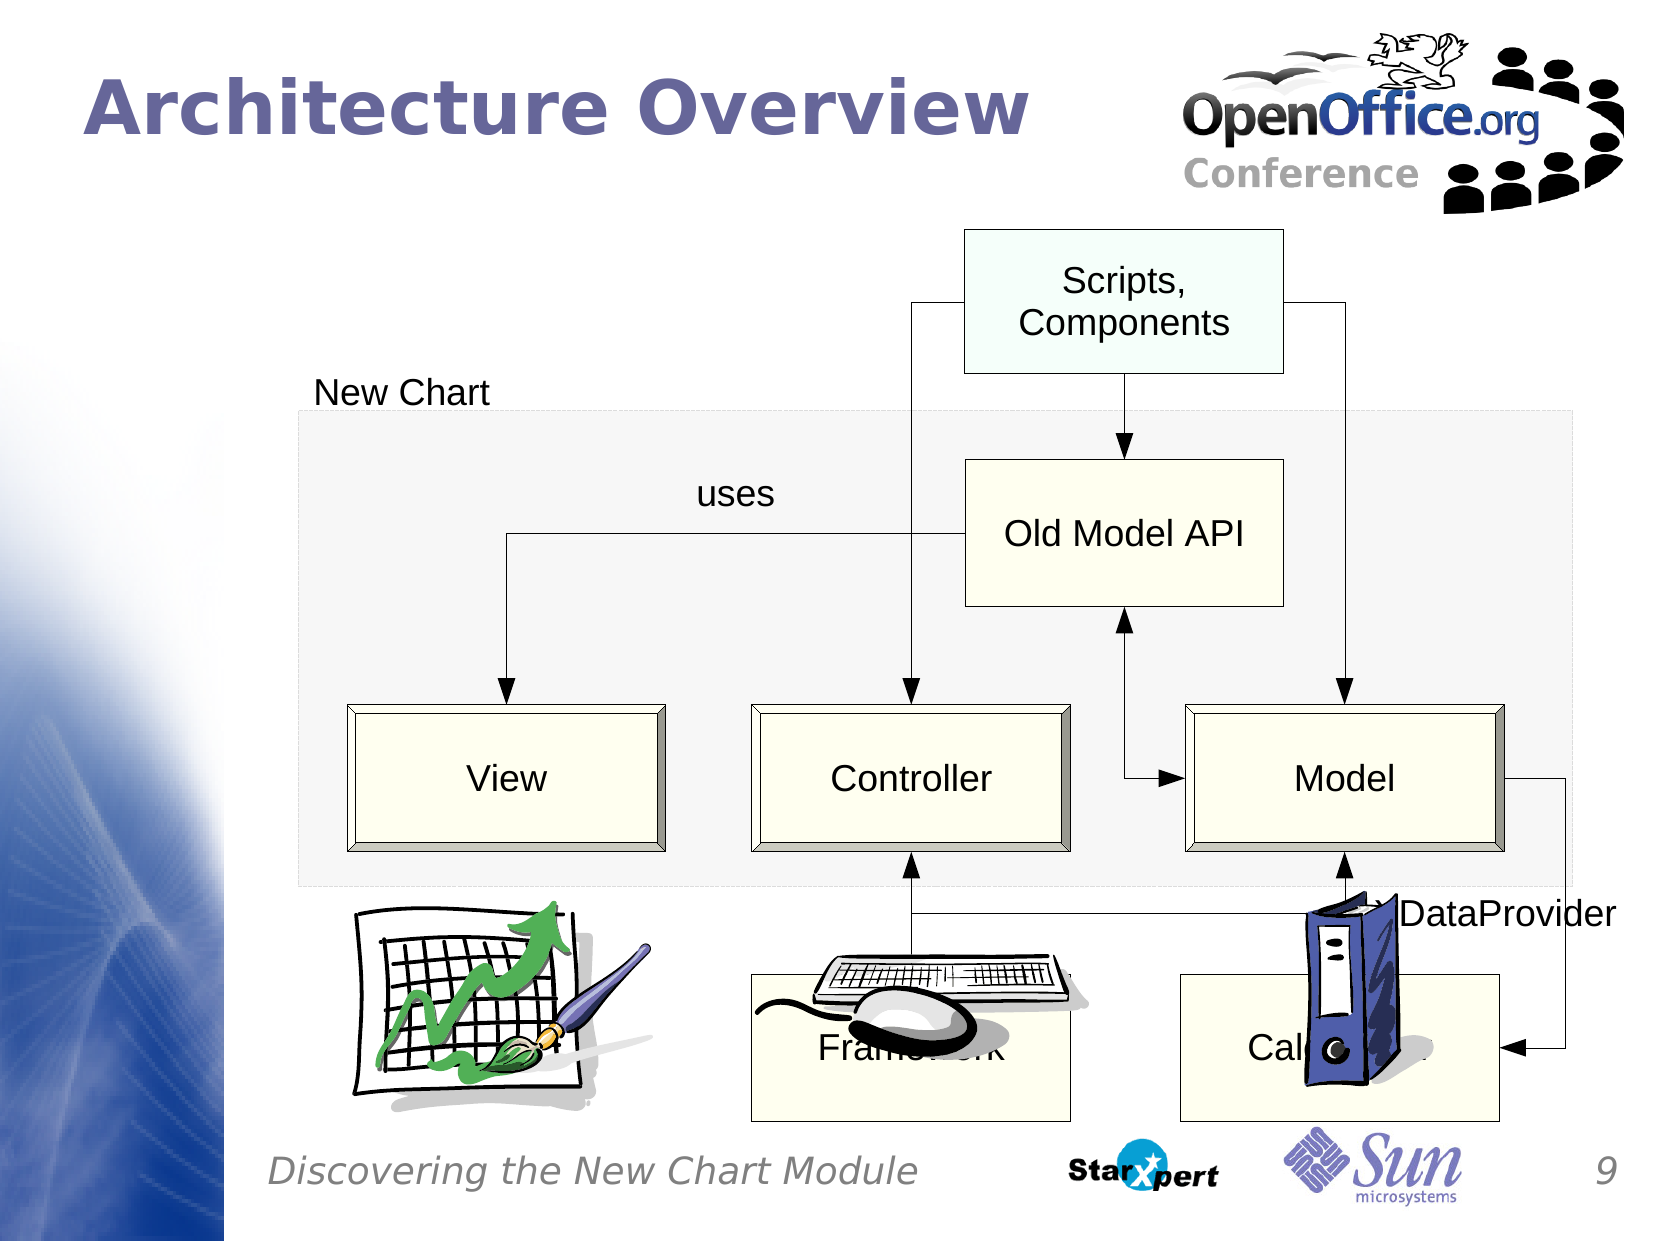

# Architecture Overview
Scripts,
Components
New Chart
Old Model API
View
Controller
Model
Calc/Writer
Framework